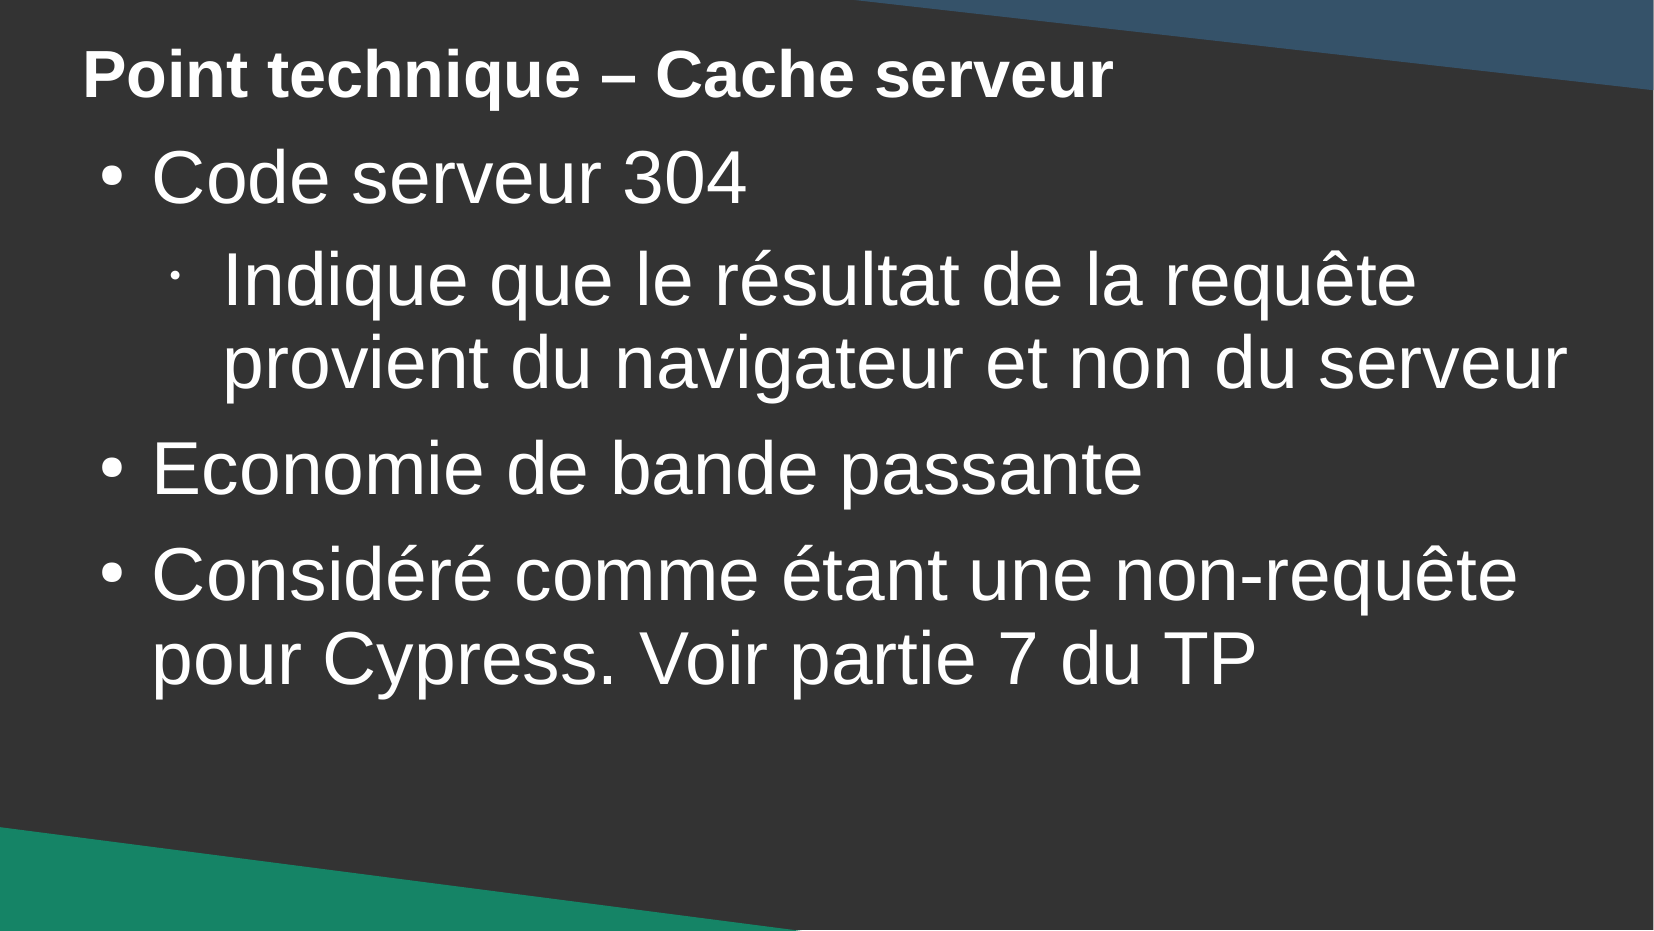

# Point technique – Cache serveur
Code serveur 304
Indique que le résultat de la requête provient du navigateur et non du serveur
Economie de bande passante
Considéré comme étant une non-requête pour Cypress. Voir partie 7 du TP